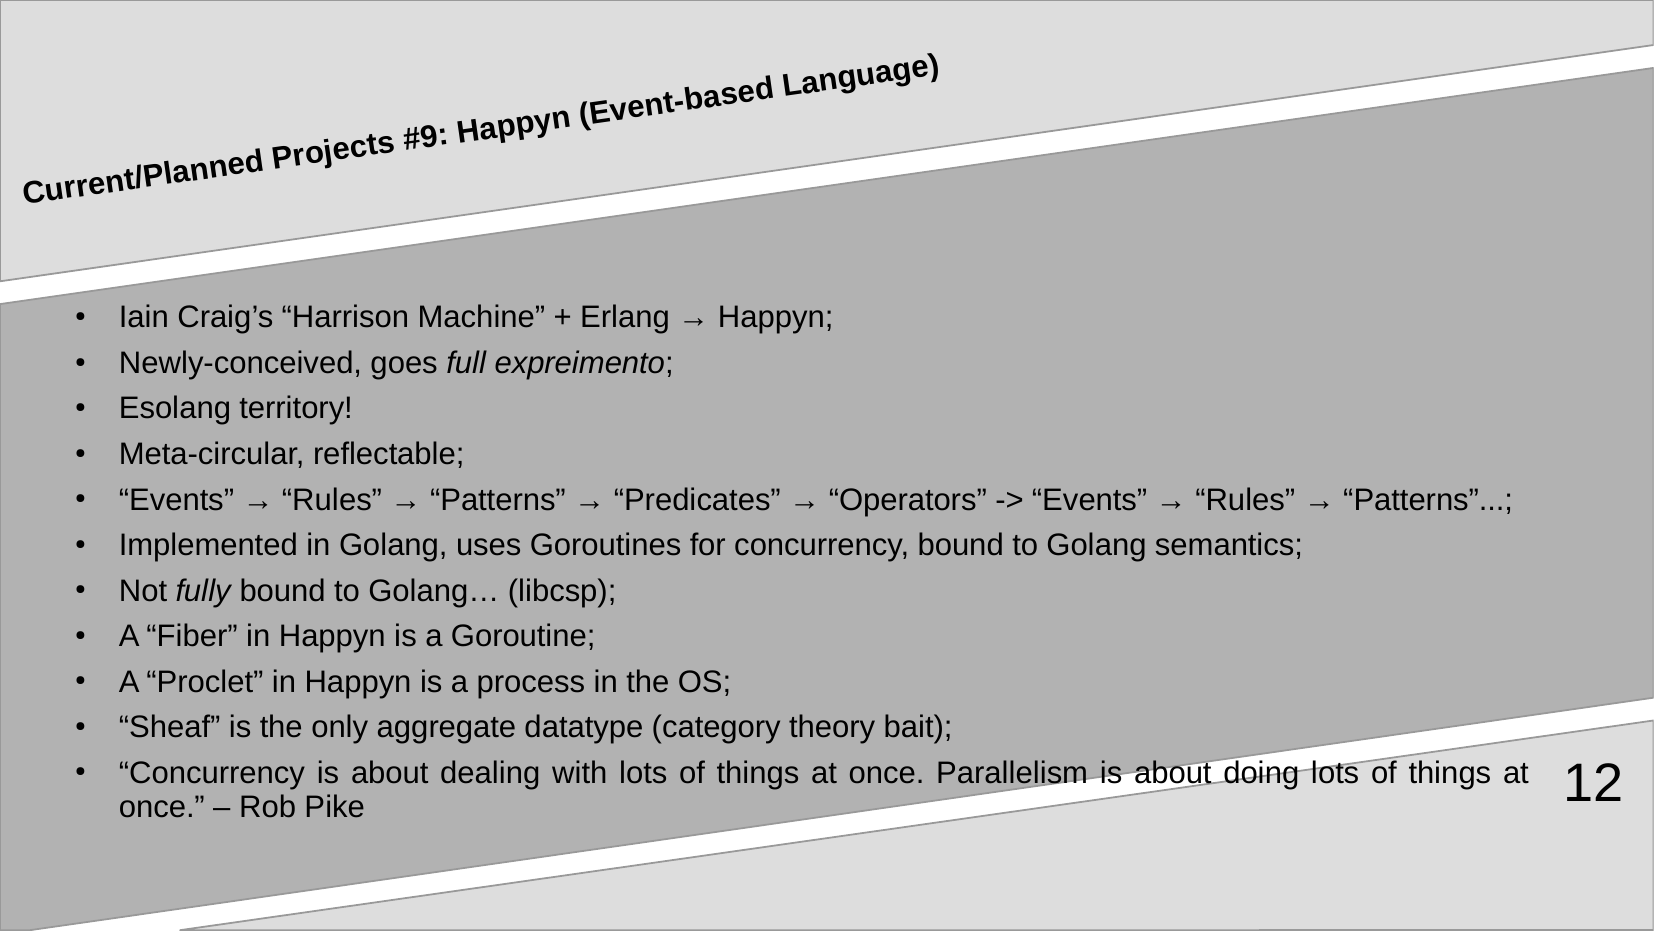

# Current/Planned Projects #9: Happyn (Event-based Language)
Iain Craig’s “Harrison Machine” + Erlang → Happyn;
Newly-conceived, goes full expreimento;
Esolang territory!
Meta-circular, reflectable;
“Events” → “Rules” → “Patterns” → “Predicates” → “Operators” -> “Events” → “Rules” → “Patterns”...;
Implemented in Golang, uses Goroutines for concurrency, bound to Golang semantics;
Not fully bound to Golang… (libcsp);
A “Fiber” in Happyn is a Goroutine;
A “Proclet” in Happyn is a process in the OS;
“Sheaf” is the only aggregate datatype (category theory bait);
“Concurrency is about dealing with lots of things at once. Parallelism is about doing lots of things at once.” – Rob Pike
12